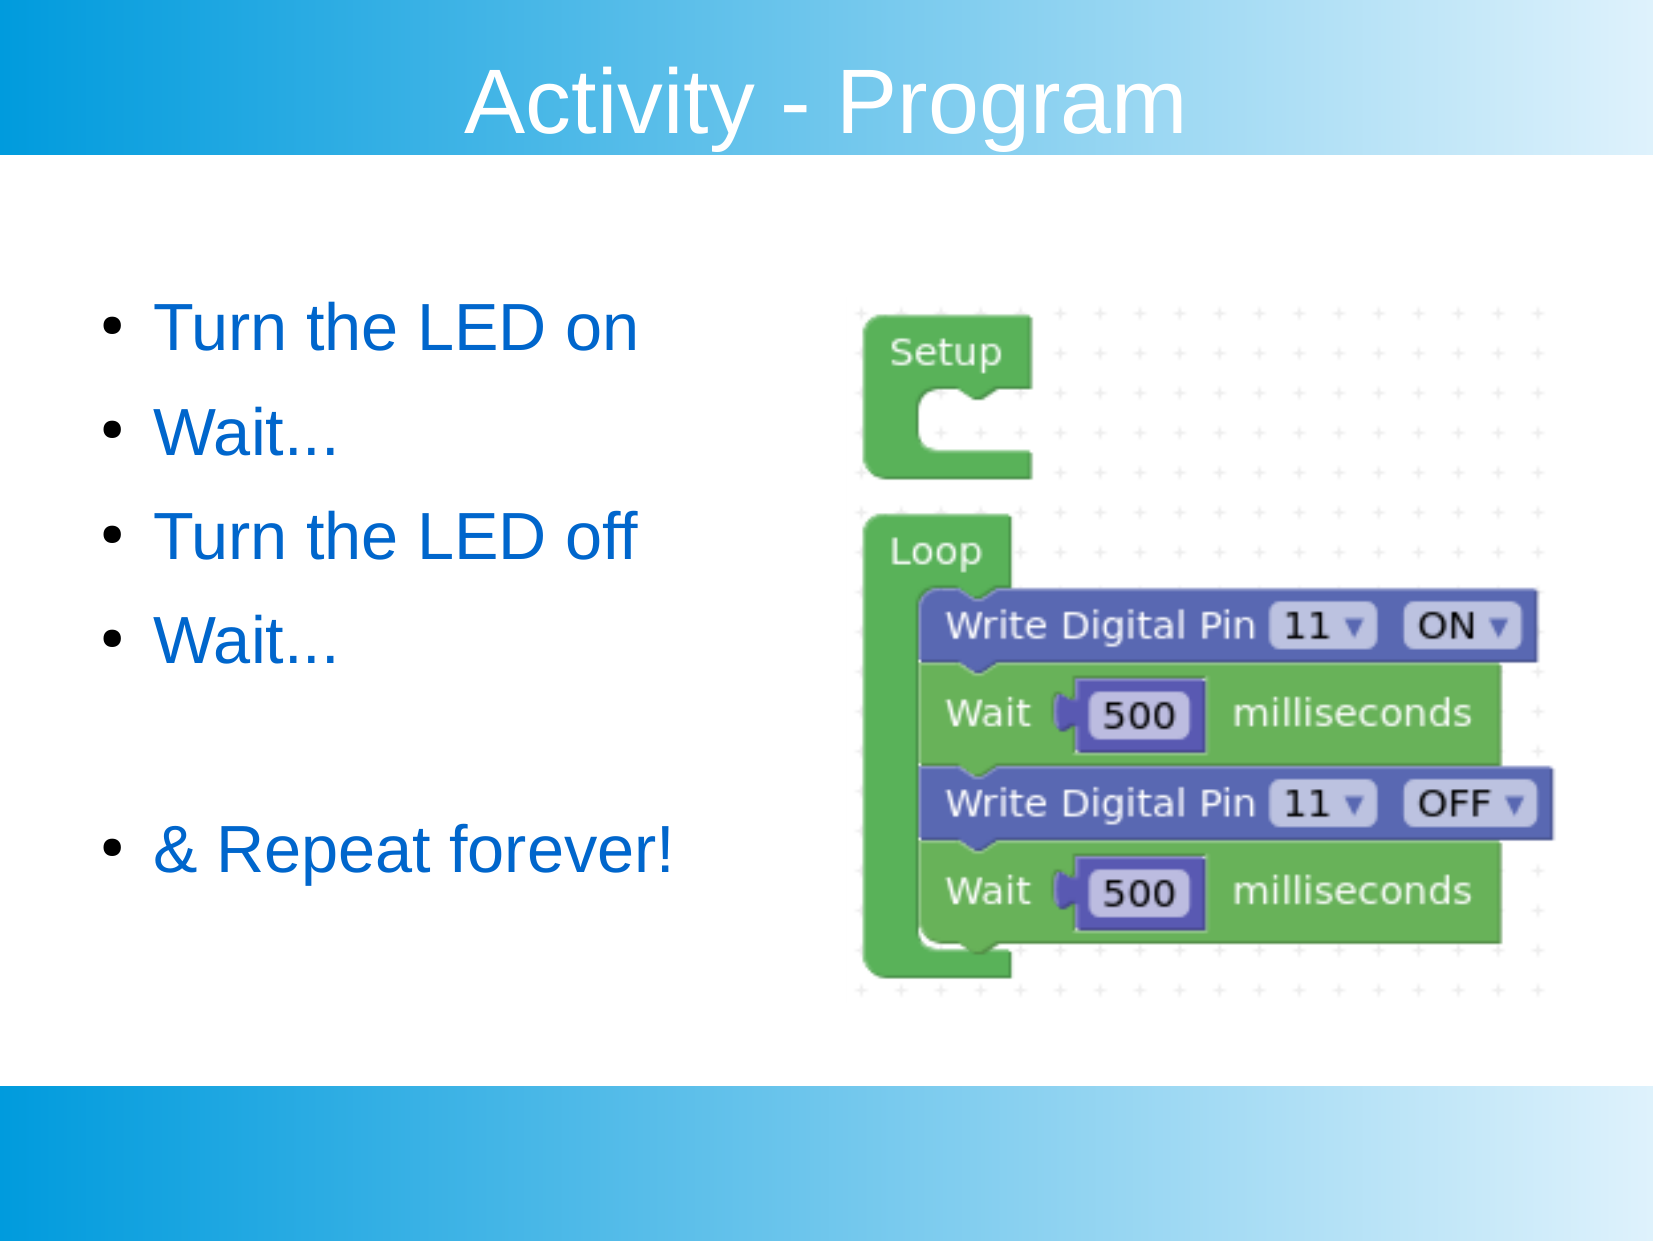

# Activity - Program
Turn the LED on
Wait...
Turn the LED off
Wait...
& Repeat forever!